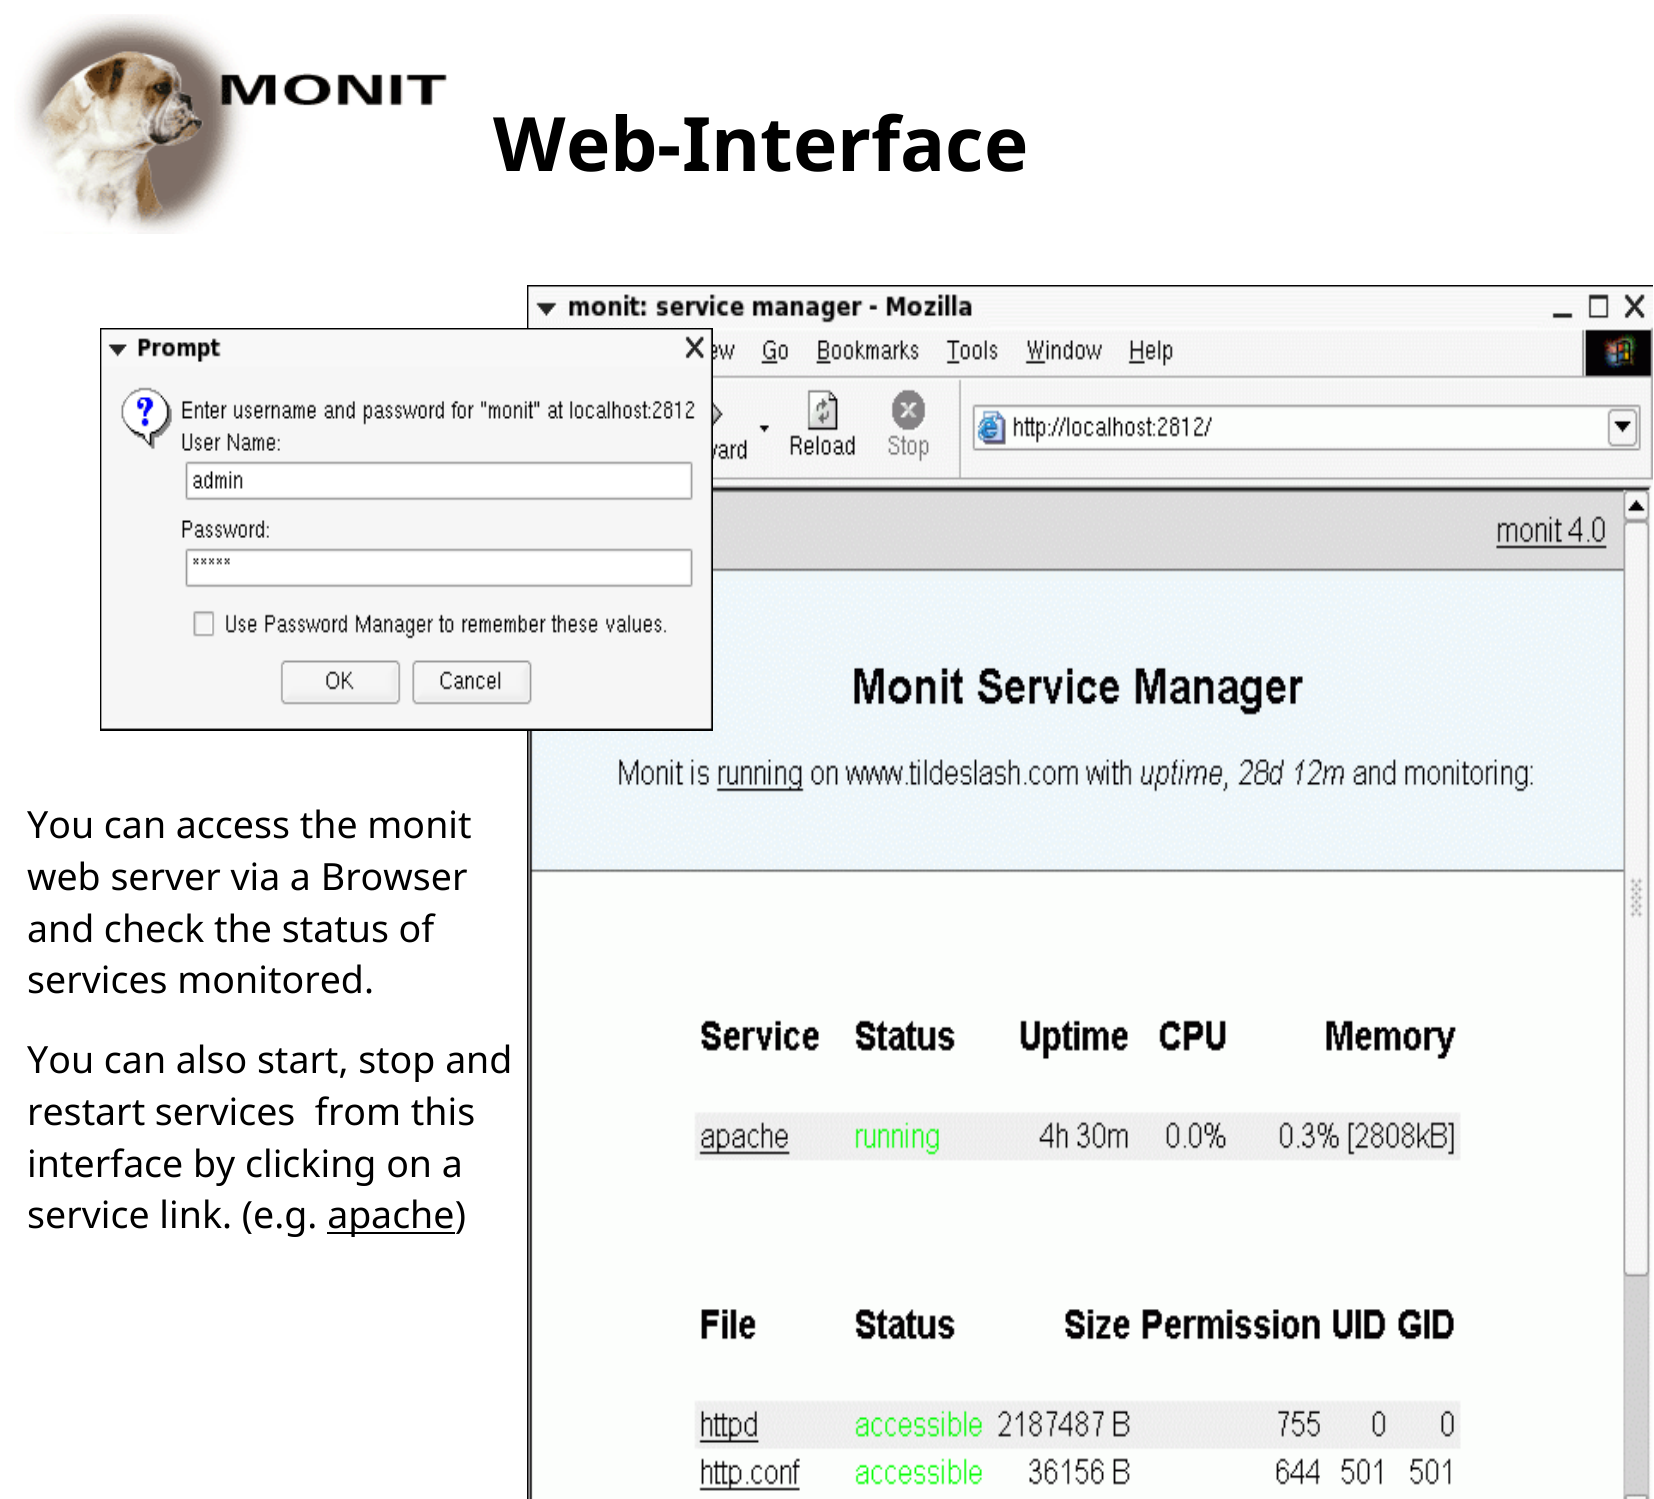

# Web-Interface
You can access the monit web server via a Browser and check the status of services monitored.
You can also start, stop and restart services from this interface by clicking on a service link. (e.g. apache)